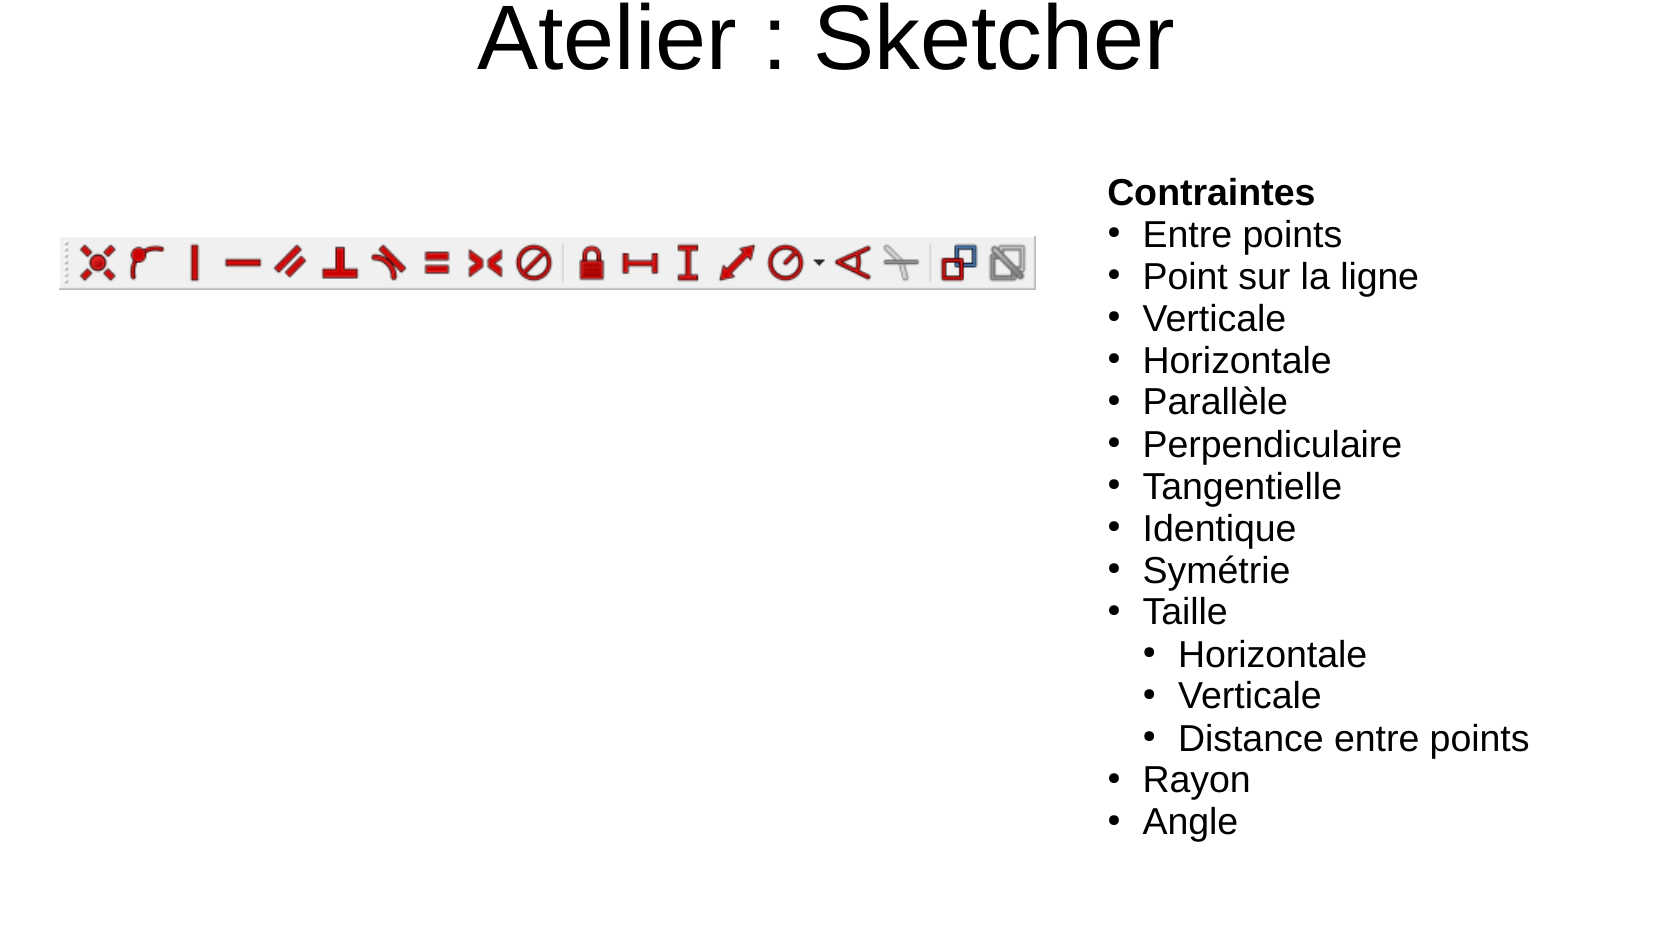

# Atelier : Sketcher
Contraintes
Entre points
Point sur la ligne
Verticale
Horizontale
Parallèle
Perpendiculaire
Tangentielle
Identique
Symétrie
Taille
Horizontale
Verticale
Distance entre points
Rayon
Angle